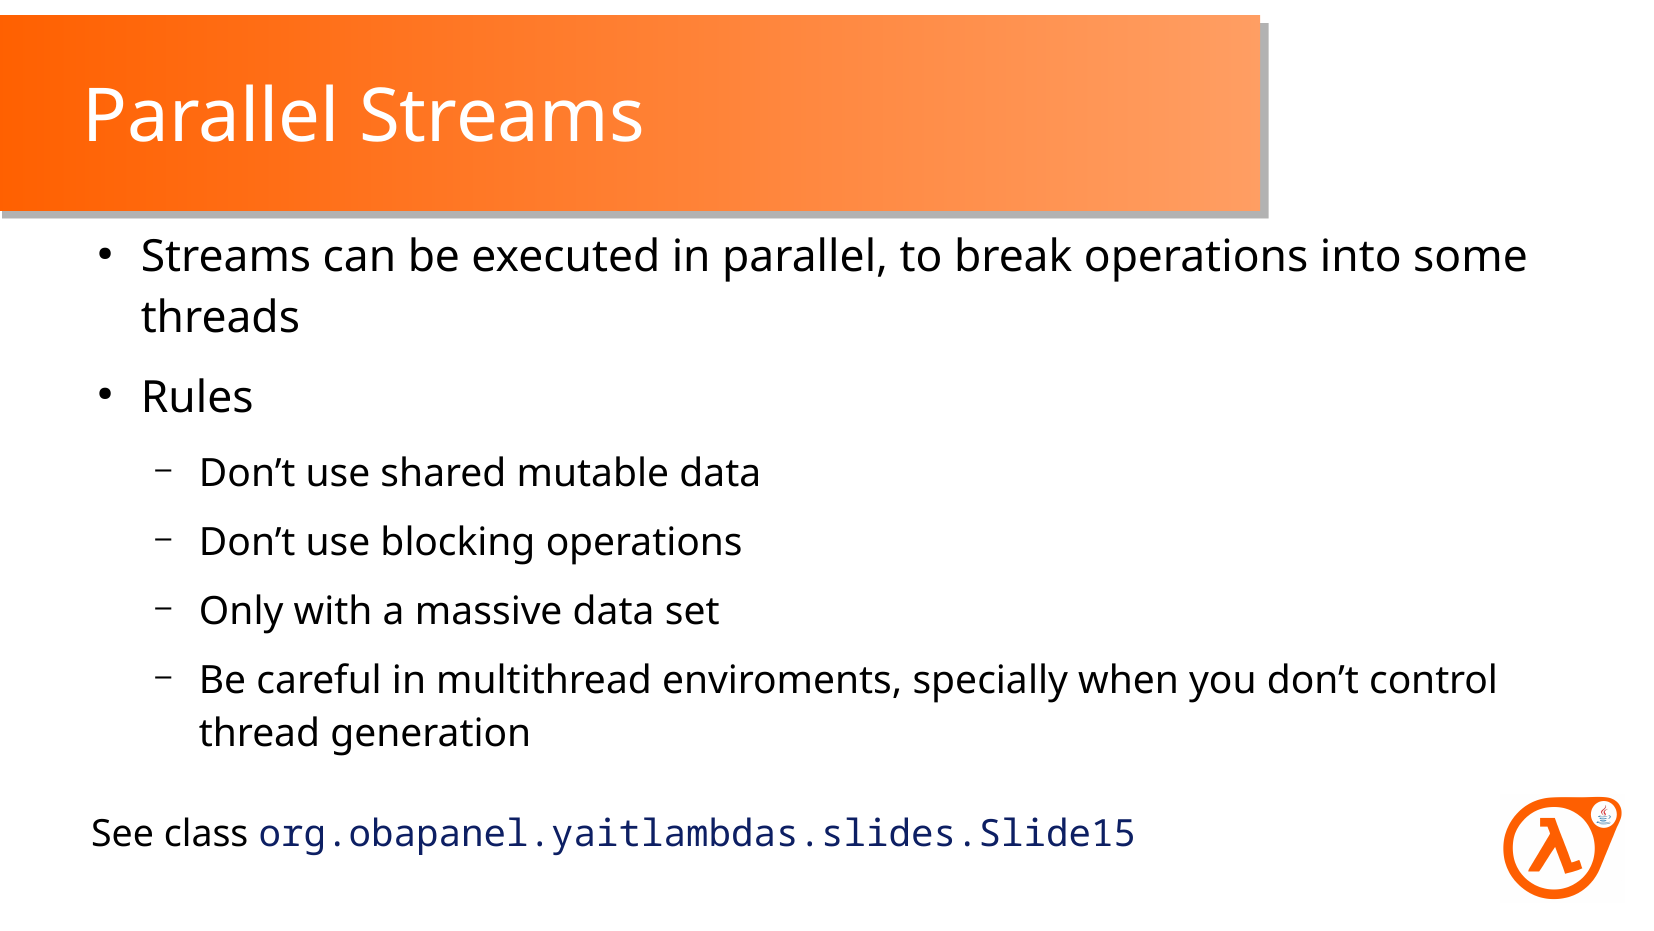

# Parallel Streams
Streams can be executed in parallel, to break operations into some threads
Rules
Don’t use shared mutable data
Don’t use blocking operations
Only with a massive data set
Be careful in multithread enviroments, specially when you don’t control thread generation
See class org.obapanel.yaitlambdas.slides.Slide15